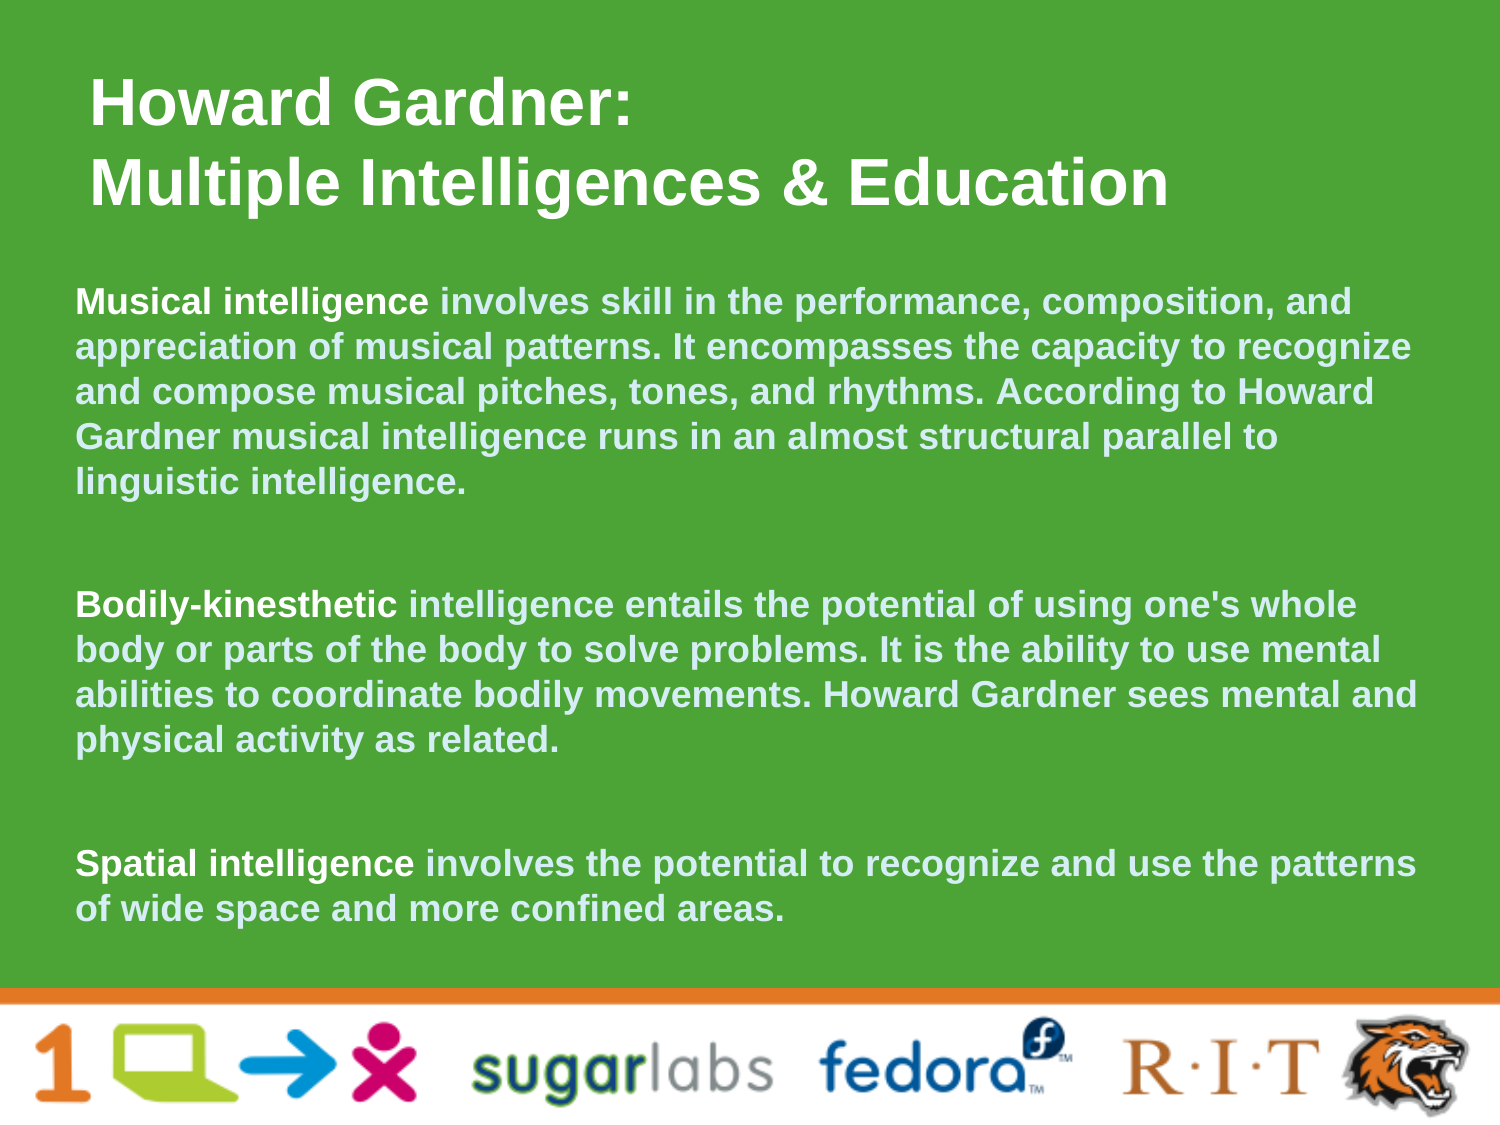

# Howard Gardner: Multiple Intelligences & Education
Musical intelligence involves skill in the performance, composition, and appreciation of musical patterns. It encompasses the capacity to recognize and compose musical pitches, tones, and rhythms. According to Howard Gardner musical intelligence runs in an almost structural parallel to linguistic intelligence.
Bodily-kinesthetic intelligence entails the potential of using one's whole body or parts of the body to solve problems. It is the ability to use mental abilities to coordinate bodily movements. Howard Gardner sees mental and physical activity as related.
Spatial intelligence involves the potential to recognize and use the patterns of wide space and more confined areas.